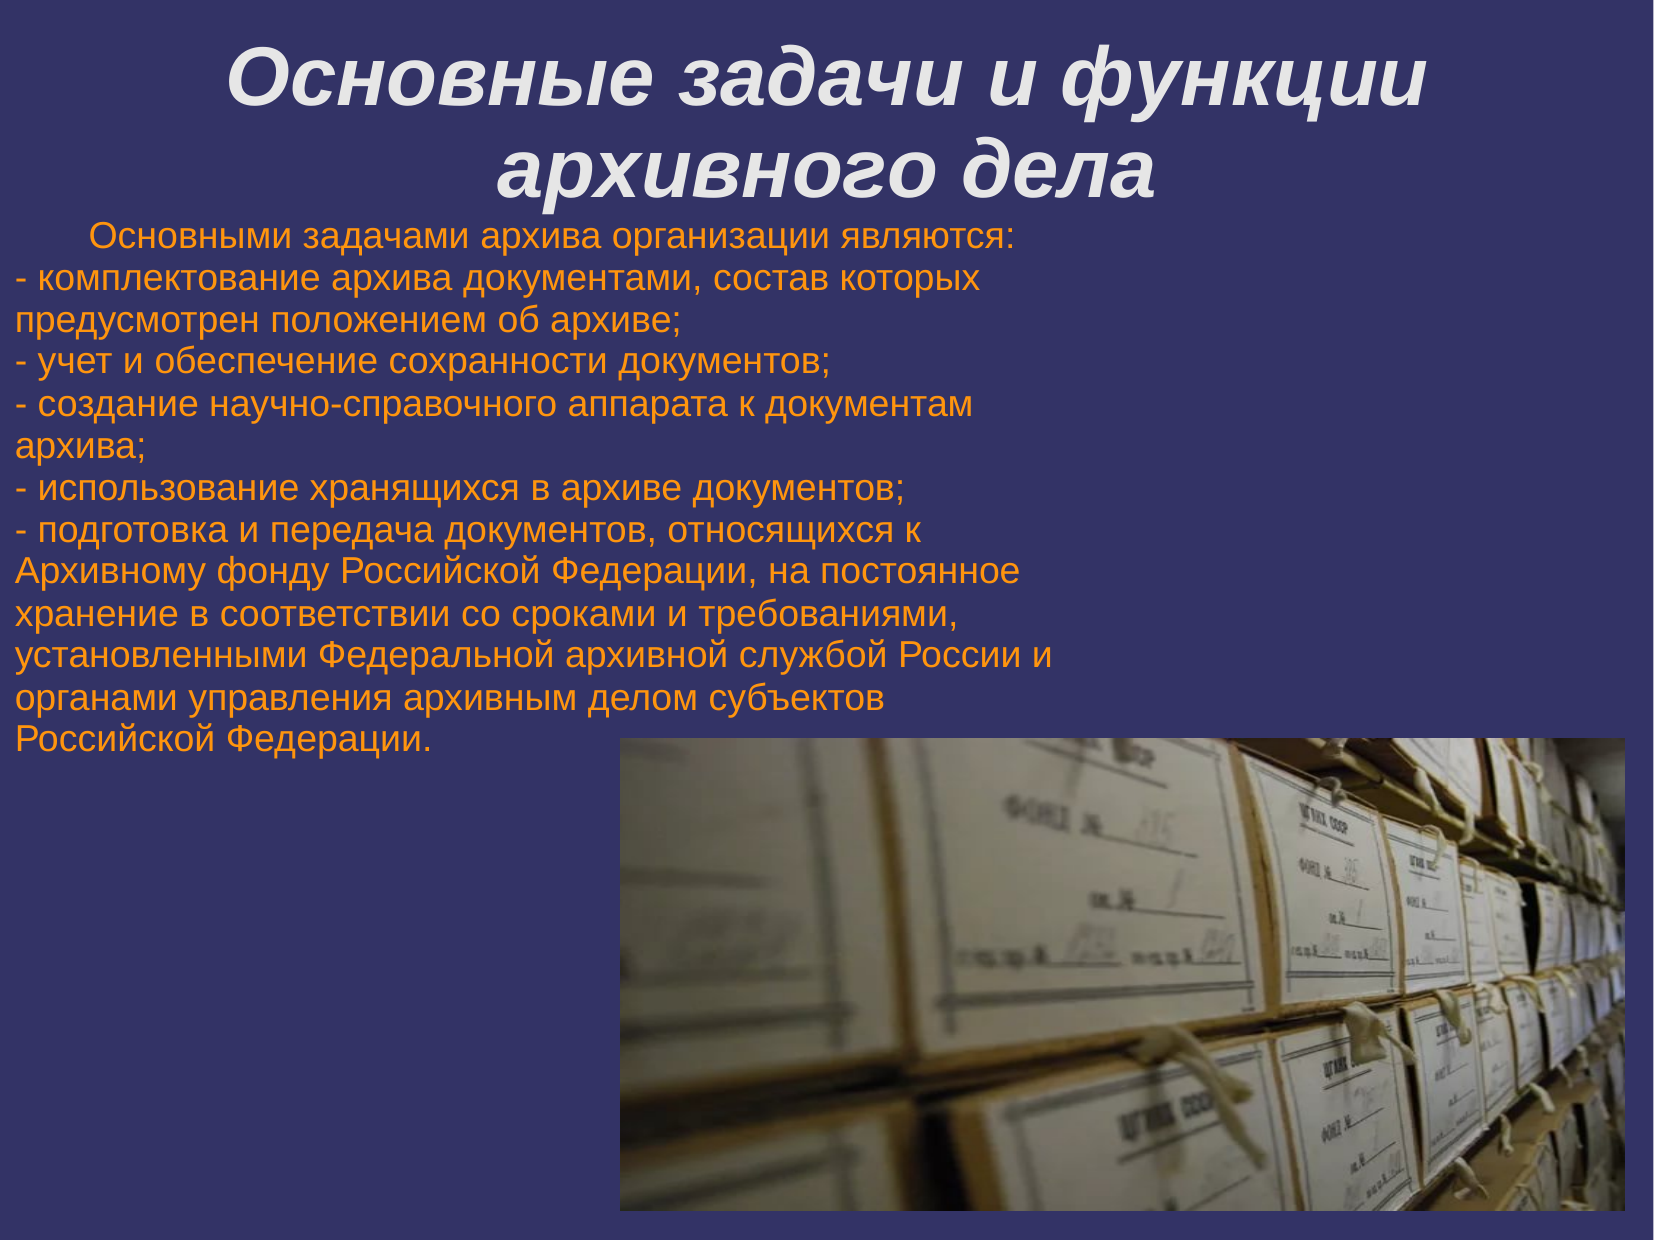

# Основные задачи и функции архивного дела
	Основными задачами архива организации являются:
- комплектование архива документами, состав которых предусмотрен положением об архиве;
- учет и обеспечение сохранности документов;
- создание научно-справочного аппарата к документам архива;
- использование хранящихся в архиве документов;
- подготовка и передача документов, относящихся к Архивному фонду Российской Федерации, на постоянное хранение в соответствии со сроками и требованиями, установленными Федеральной архивной службой России и органами управления архивным делом субъектов Российской Федерации.